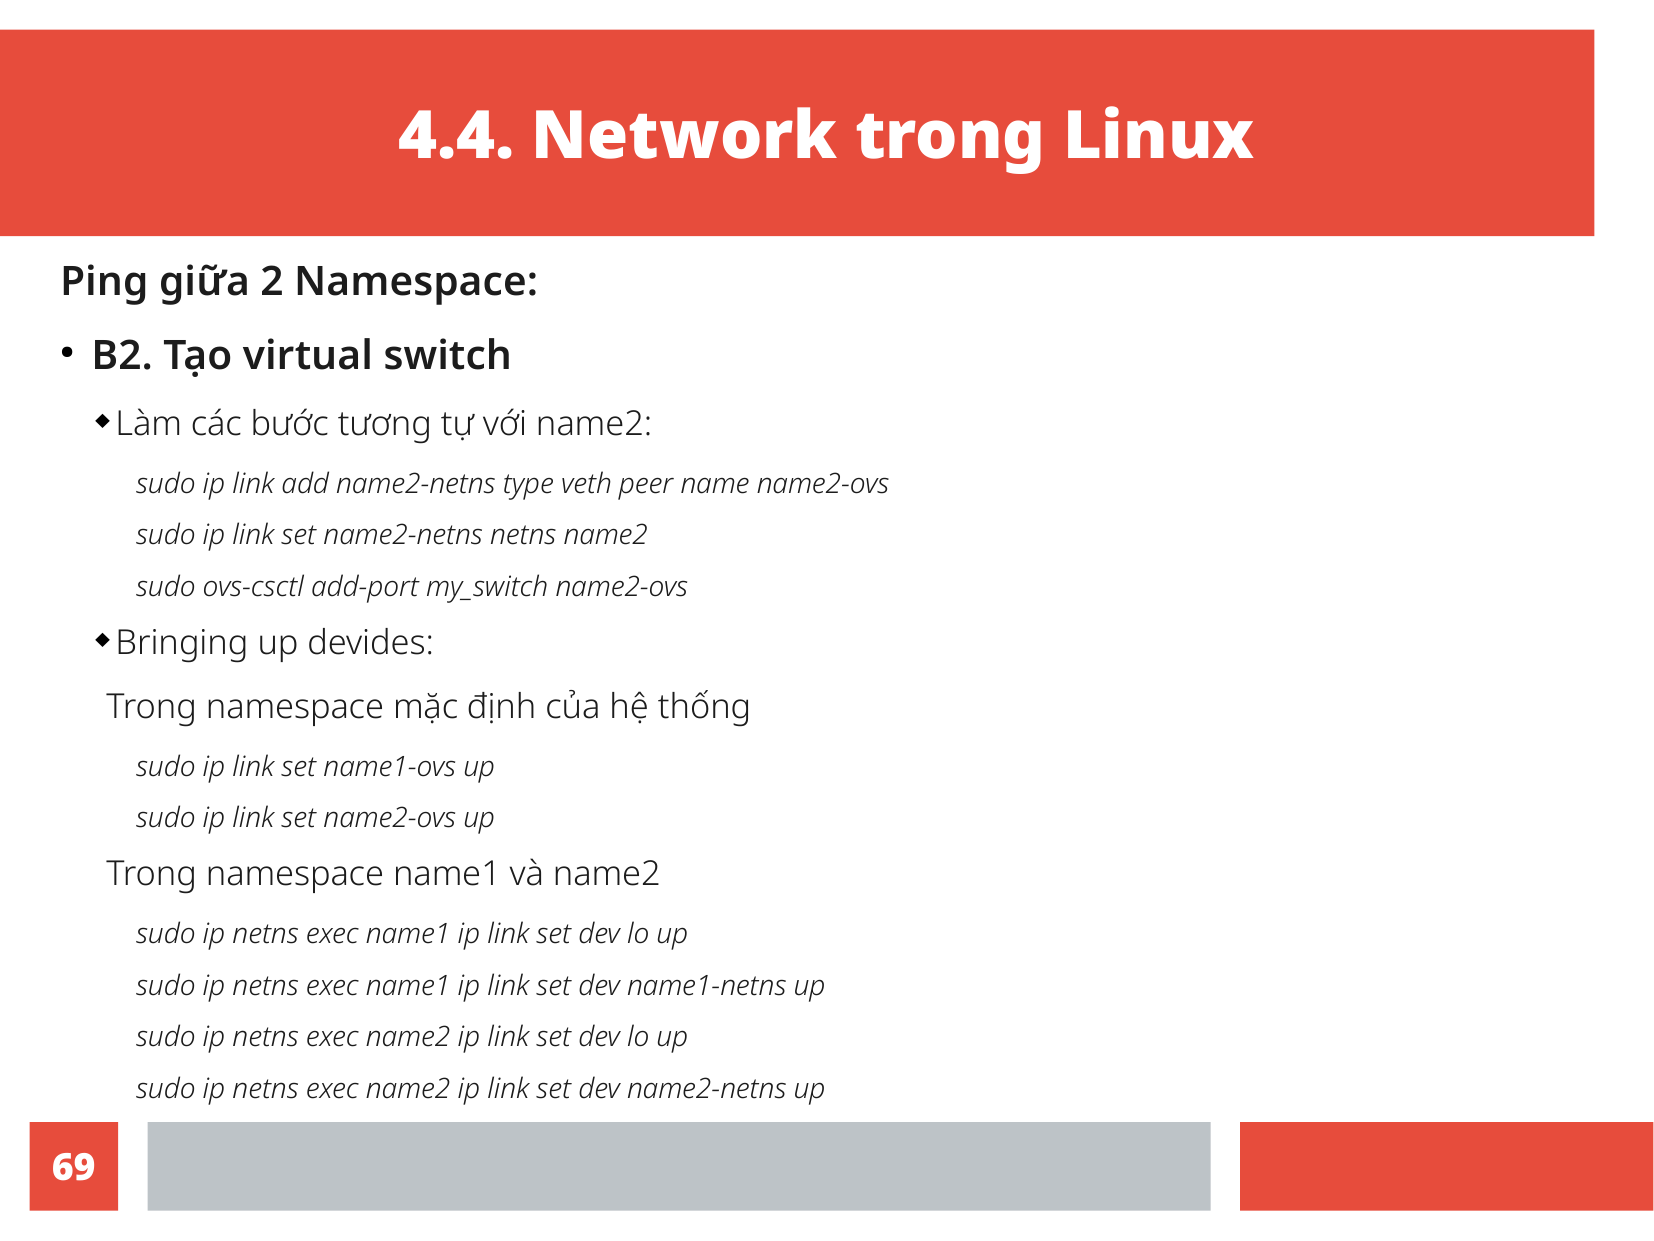

# 4.4. Network trong Linux
Ping giữa 2 Namespace:
 B2. Tạo virtual switch
 Làm các bước tương tự với name2:
sudo ip link add name2-netns type veth peer name name2-ovs
sudo ip link set name2-netns netns name2
sudo ovs-csctl add-port my_switch name2-ovs
 Bringing up devides:
Trong namespace mặc định của hệ thống
sudo ip link set name1-ovs up
sudo ip link set name2-ovs up
Trong namespace name1 và name2
sudo ip netns exec name1 ip link set dev lo up
sudo ip netns exec name1 ip link set dev name1-netns up
sudo ip netns exec name2 ip link set dev lo up
sudo ip netns exec name2 ip link set dev name2-netns up
69